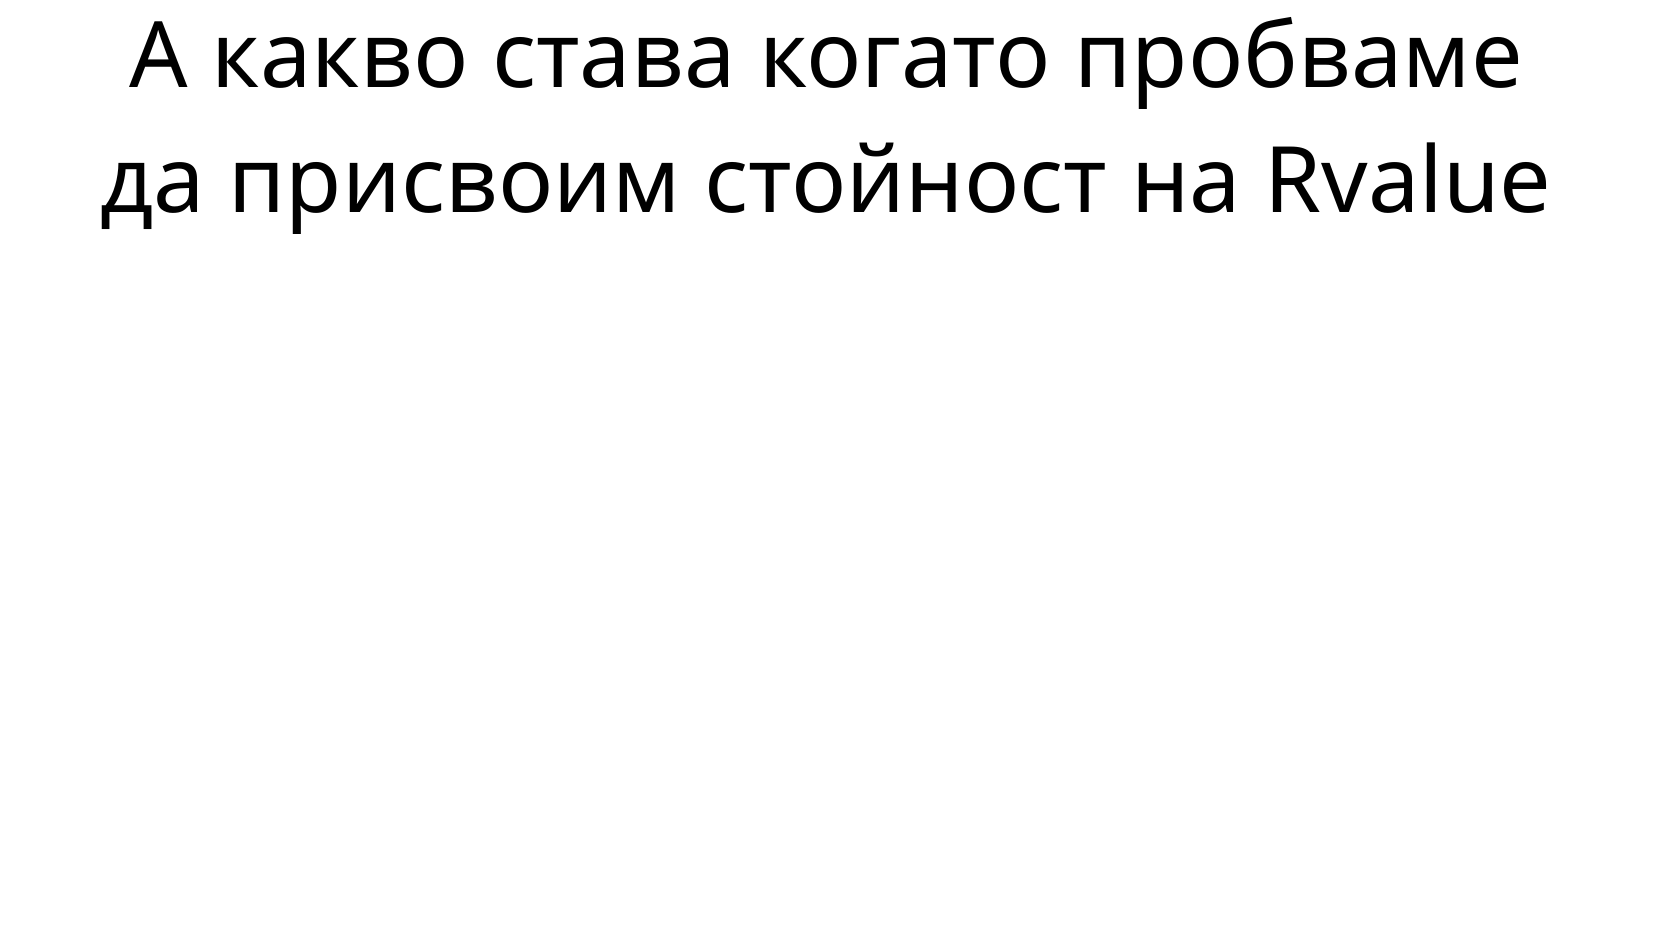

# А какво става когато пробваме да присвоим стойност на Rvalue